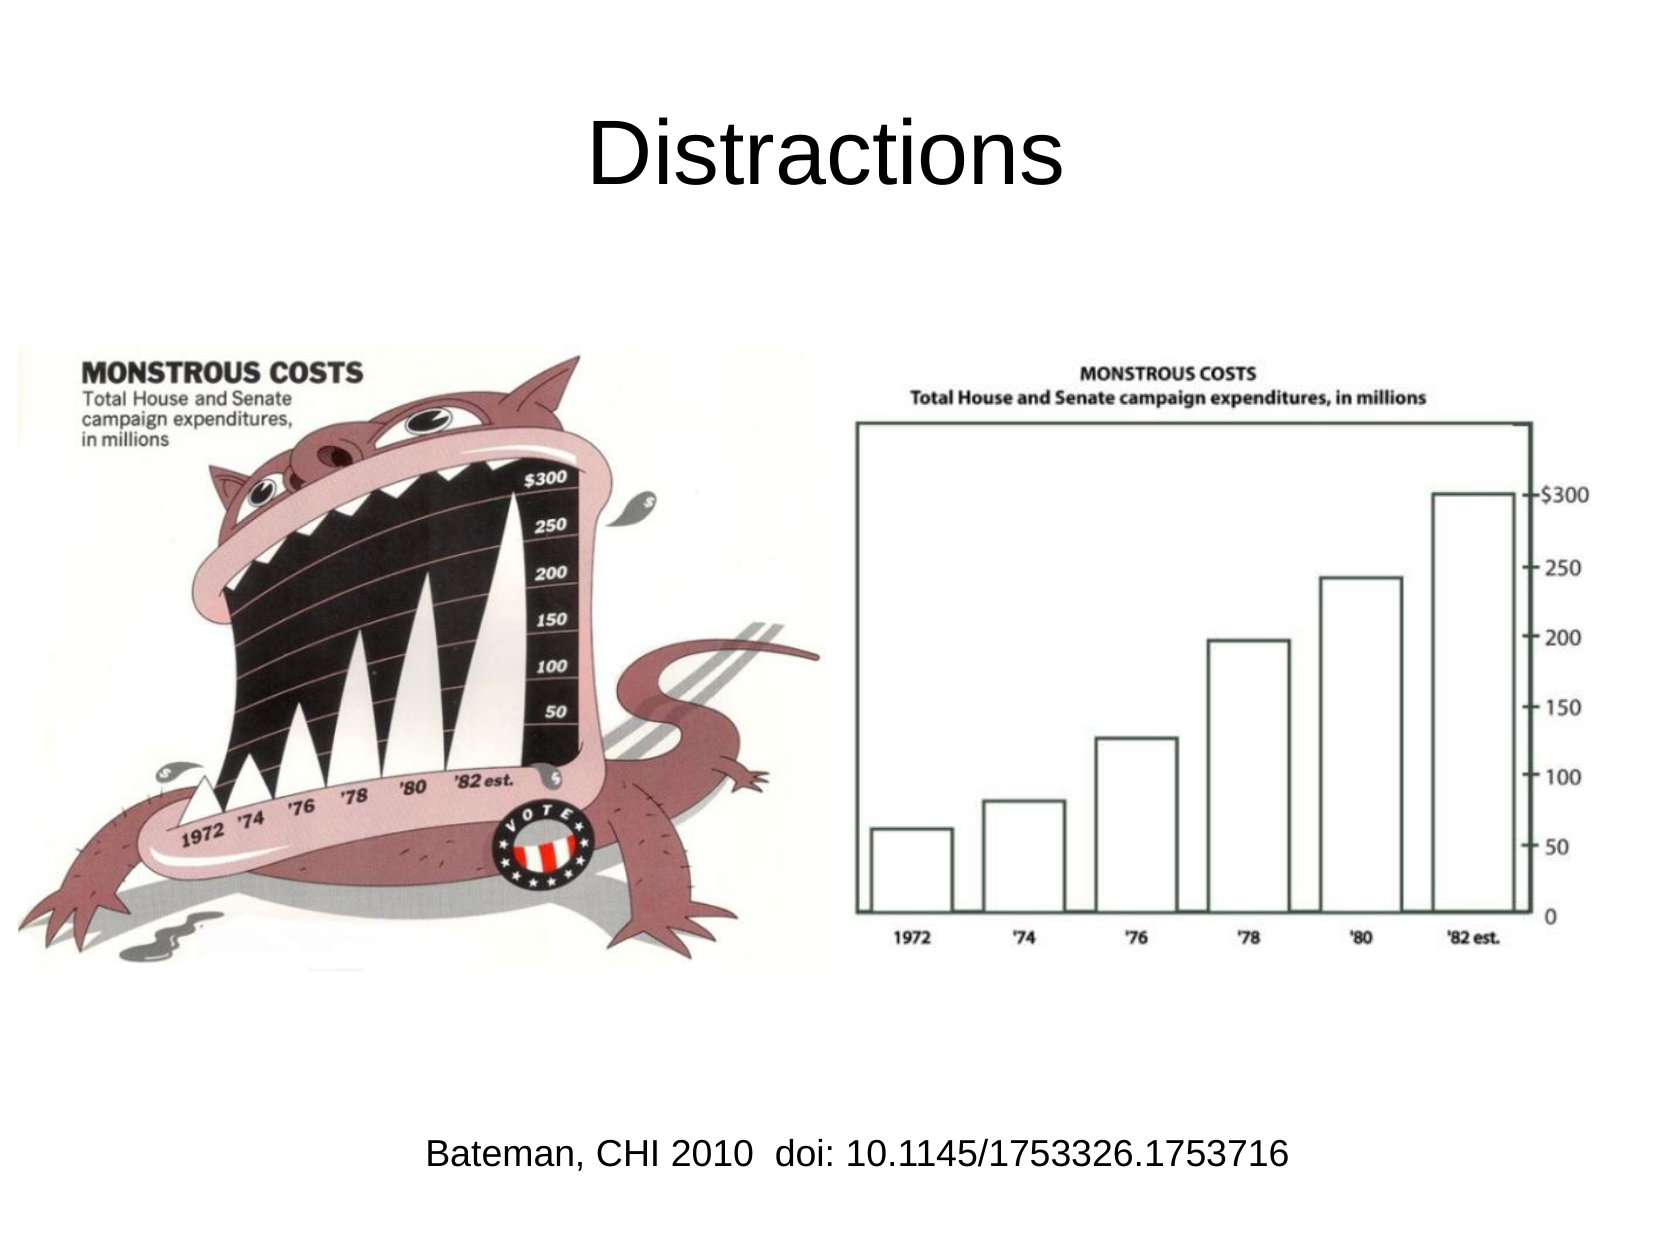

# Distractions
Bateman, CHI 2010 doi: 10.1145/1753326.1753716